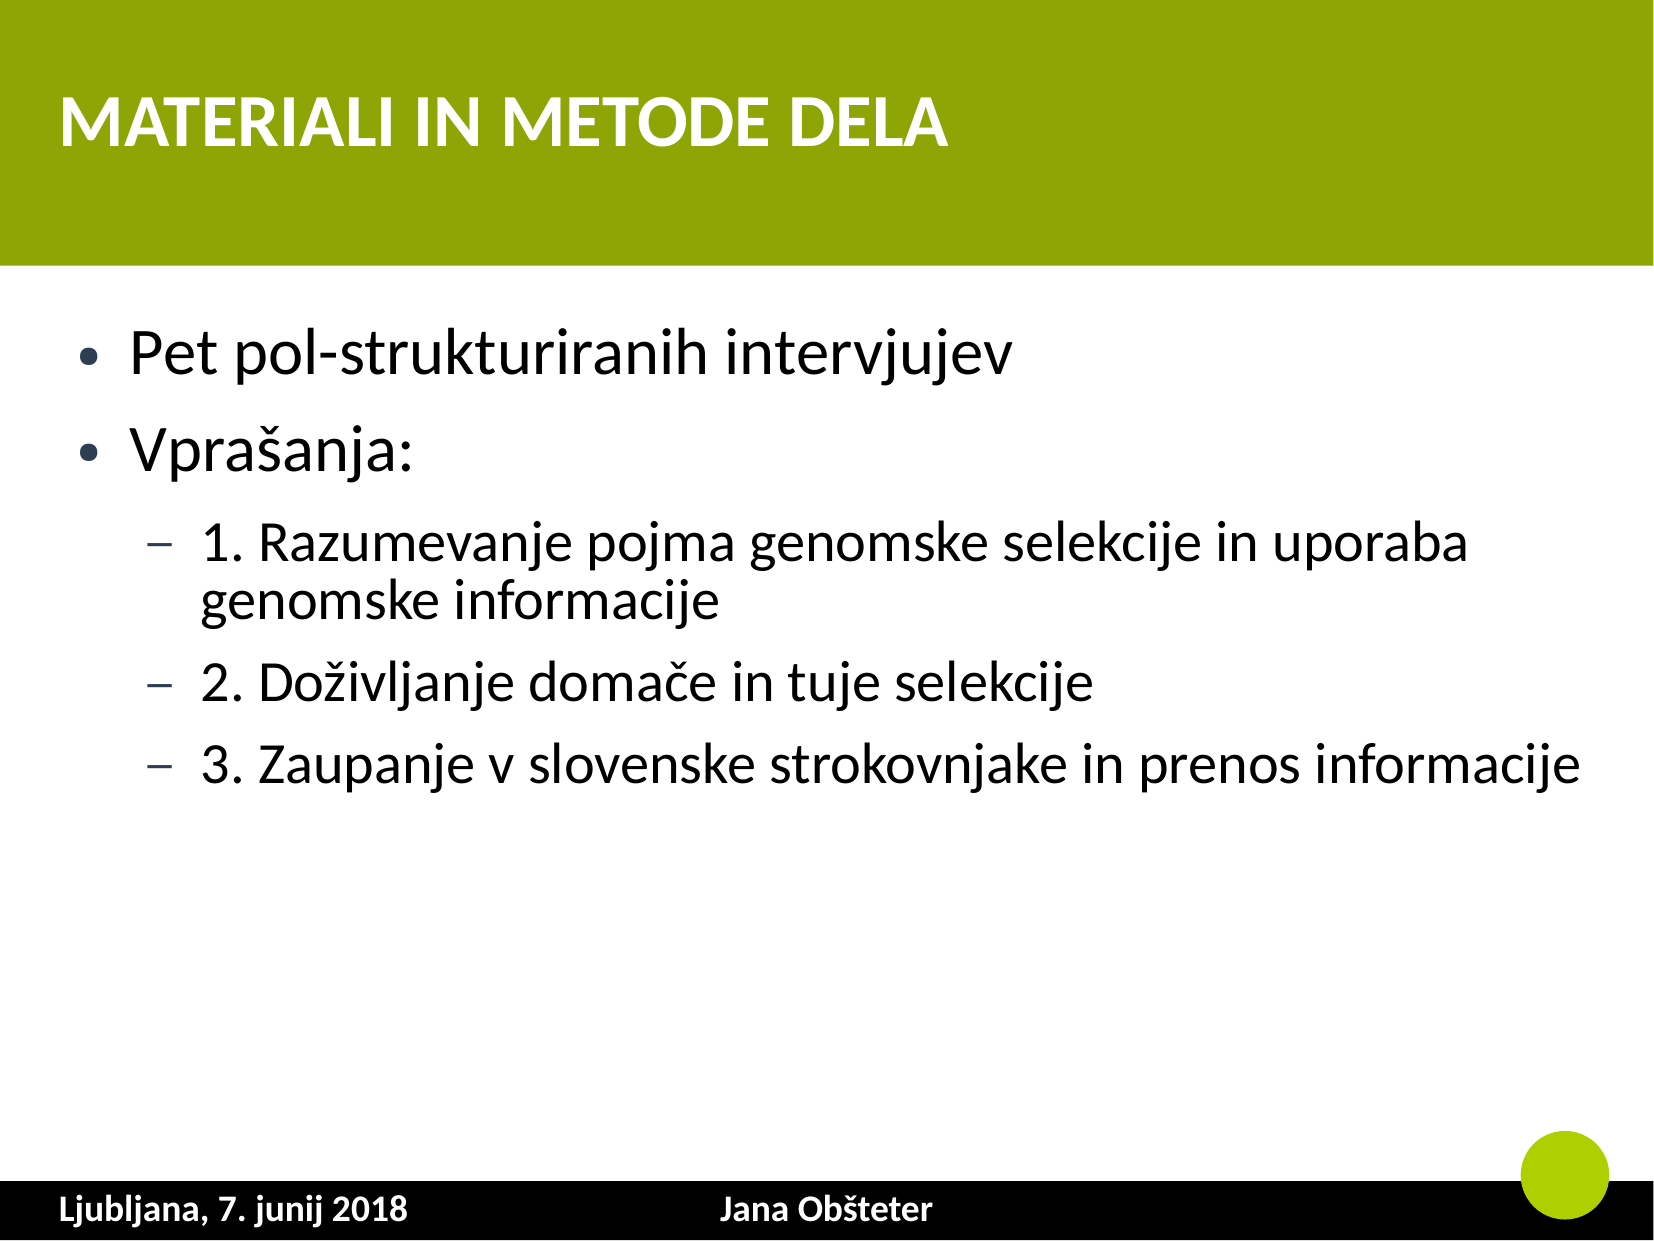

# MATERIALI IN METODE DELA
Pet pol-strukturiranih intervjujev
Vprašanja:
1. Razumevanje pojma genomske selekcije in uporaba genomske informacije
2. Doživljanje domače in tuje selekcije
3. Zaupanje v slovenske strokovnjake in prenos informacije